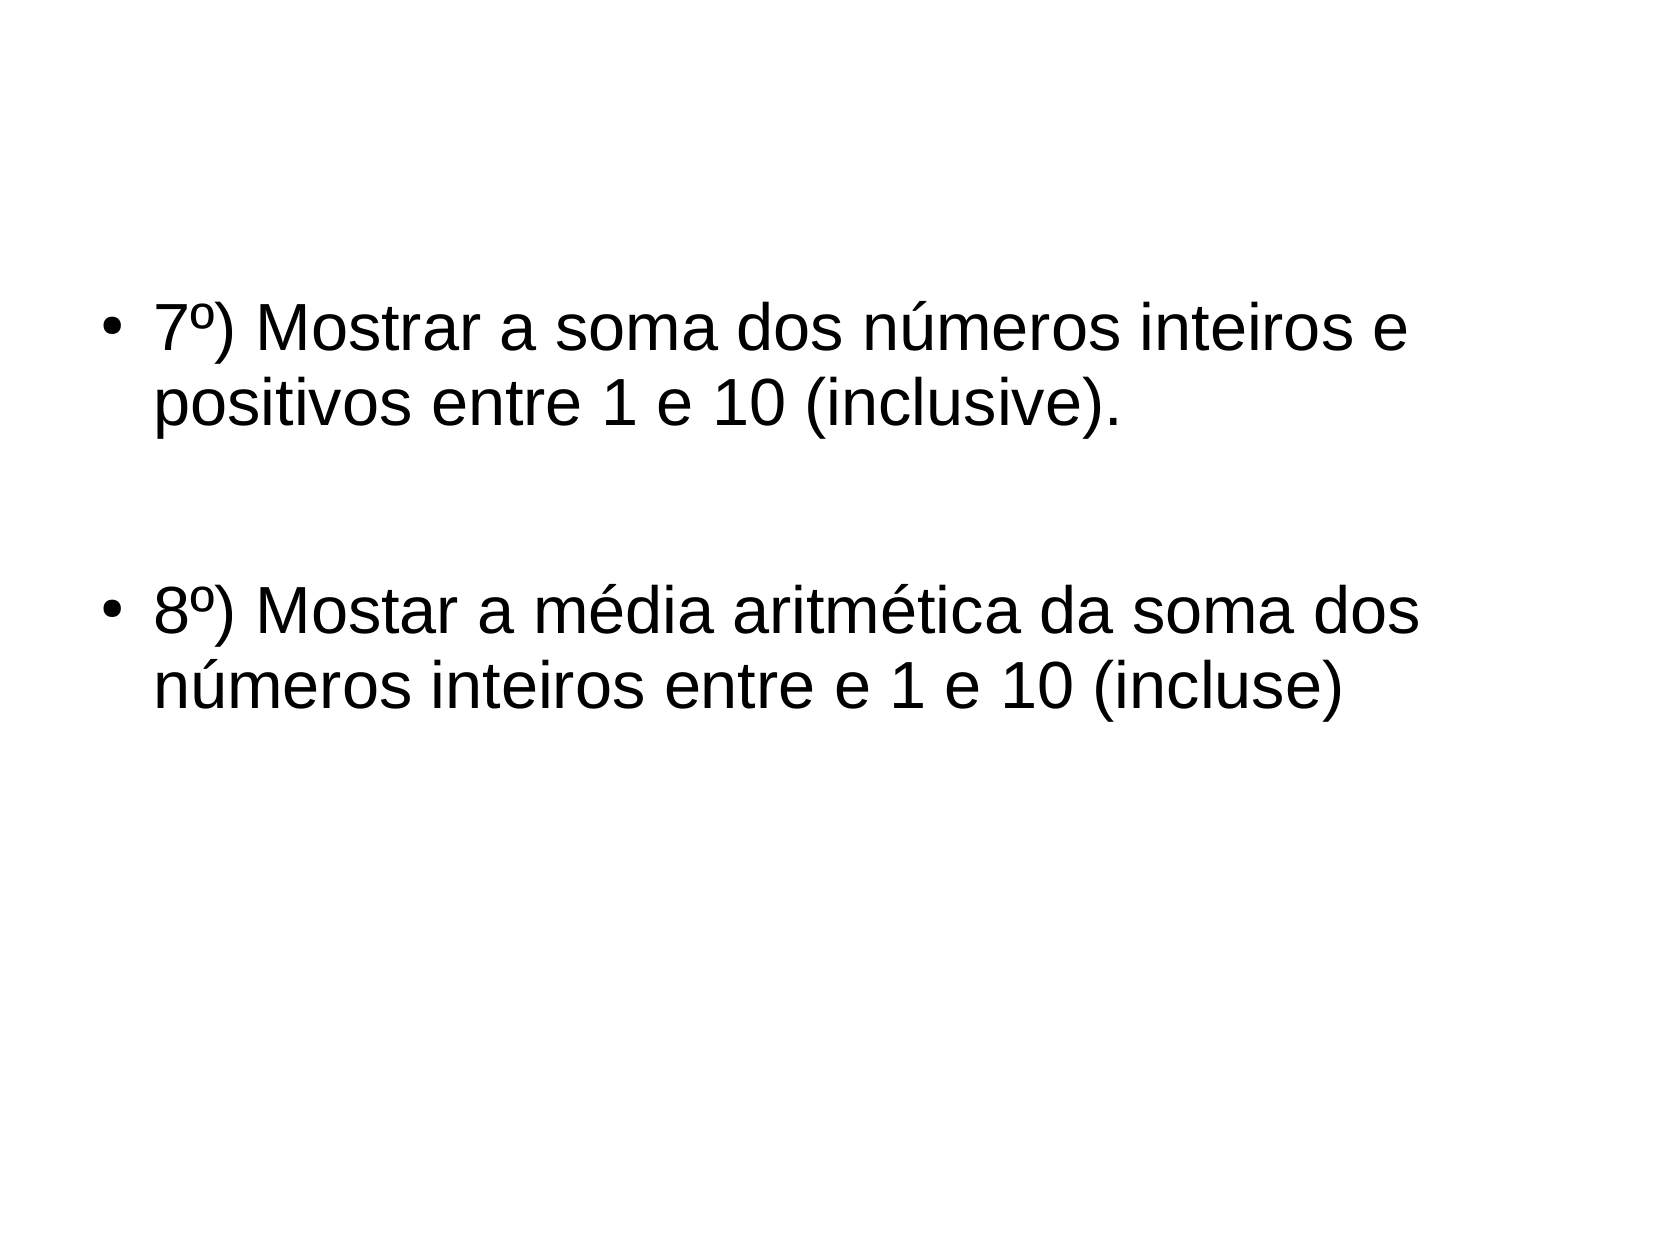

#
7º) Mostrar a soma dos números inteiros e positivos entre 1 e 10 (inclusive).
8º) Mostar a média aritmética da soma dos números inteiros entre e 1 e 10 (incluse)